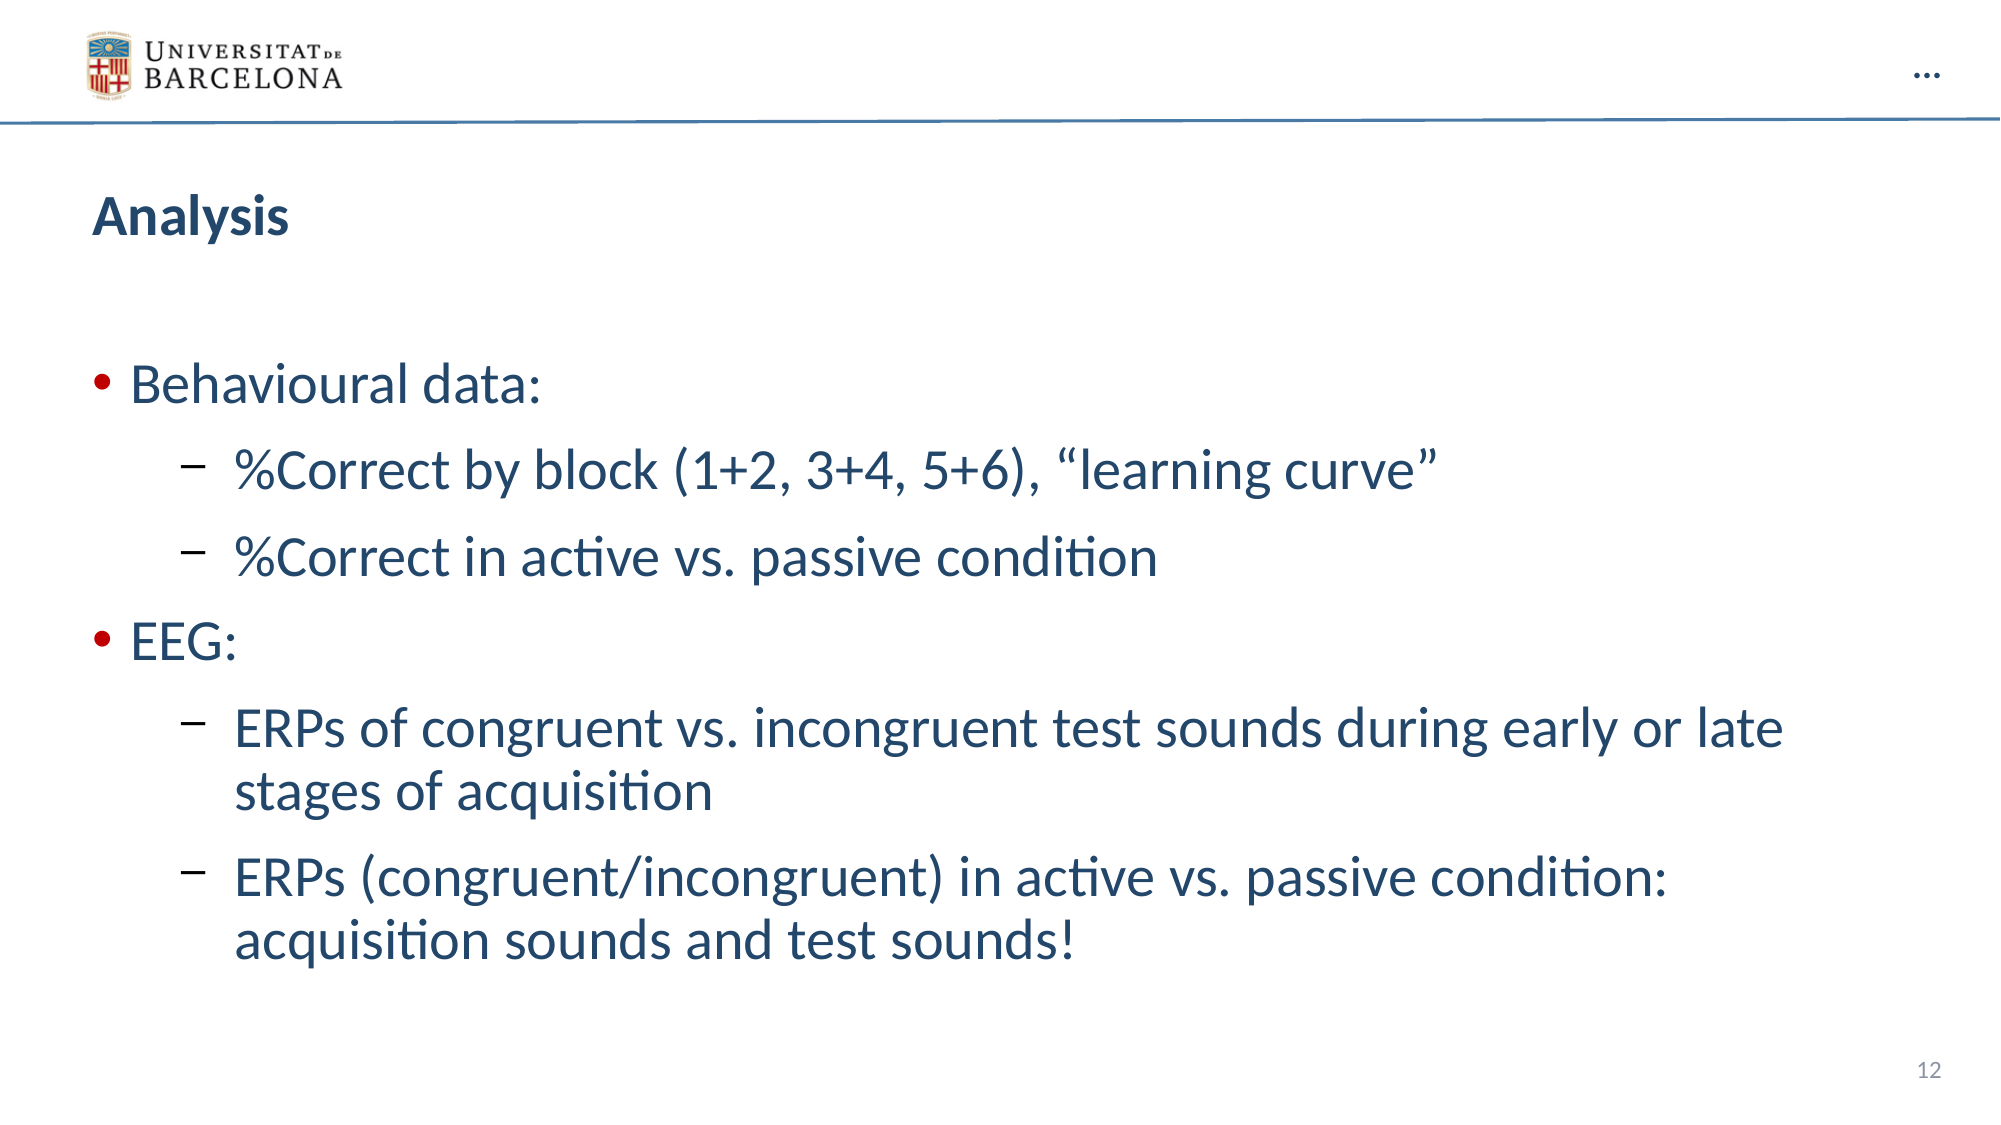

# ...
Analysis
Behavioural data:
%Correct by block (1+2, 3+4, 5+6), “learning curve”
%Correct in active vs. passive condition
EEG:
ERPs of congruent vs. incongruent test sounds during early or late stages of acquisition
ERPs (congruent/incongruent) in active vs. passive condition: acquisition sounds and test sounds!